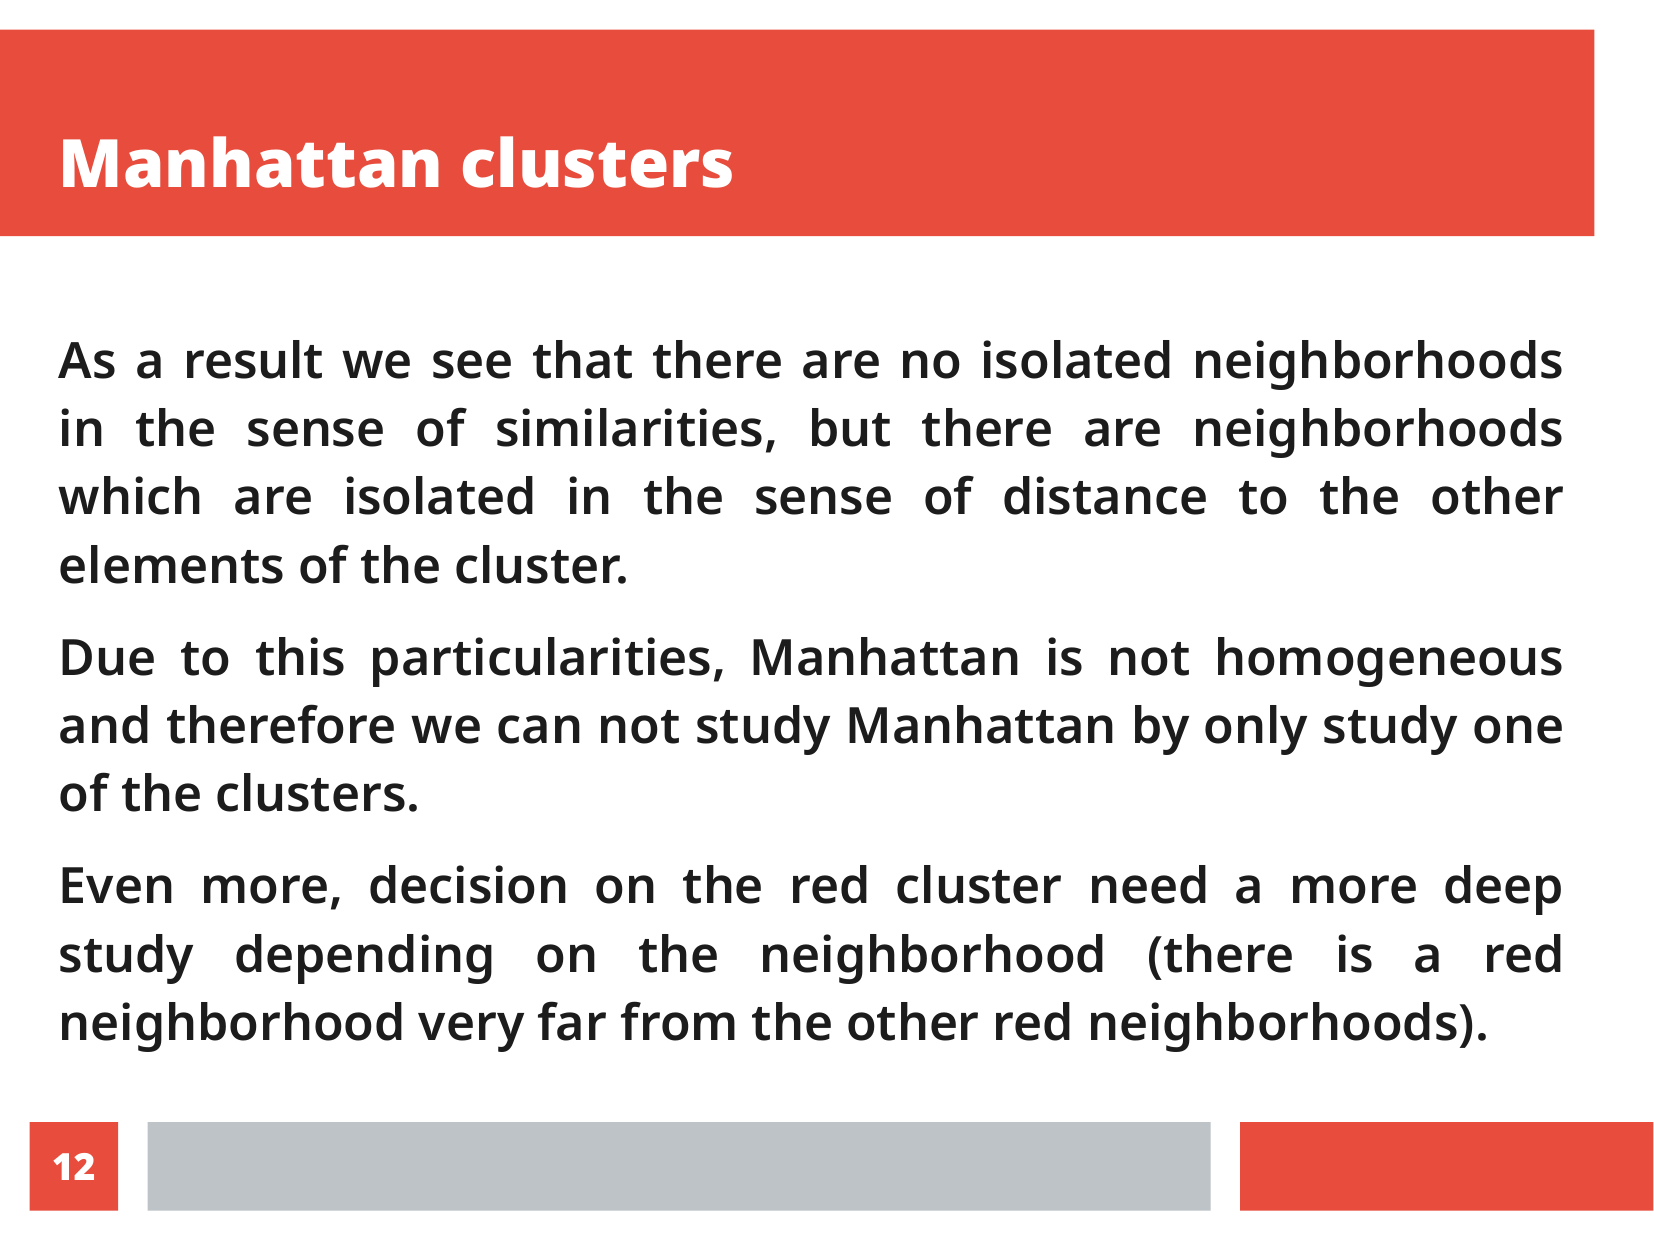

# Manhattan clusters
As a result we see that there are no isolated neighborhoods in the sense of similarities, but there are neighborhoods which are isolated in the sense of distance to the other elements of the cluster.
Due to this particularities, Manhattan is not homogeneous and therefore we can not study Manhattan by only study one of the clusters.
Even more, decision on the red cluster need a more deep study depending on the neighborhood (there is a red neighborhood very far from the other red neighborhoods).
12